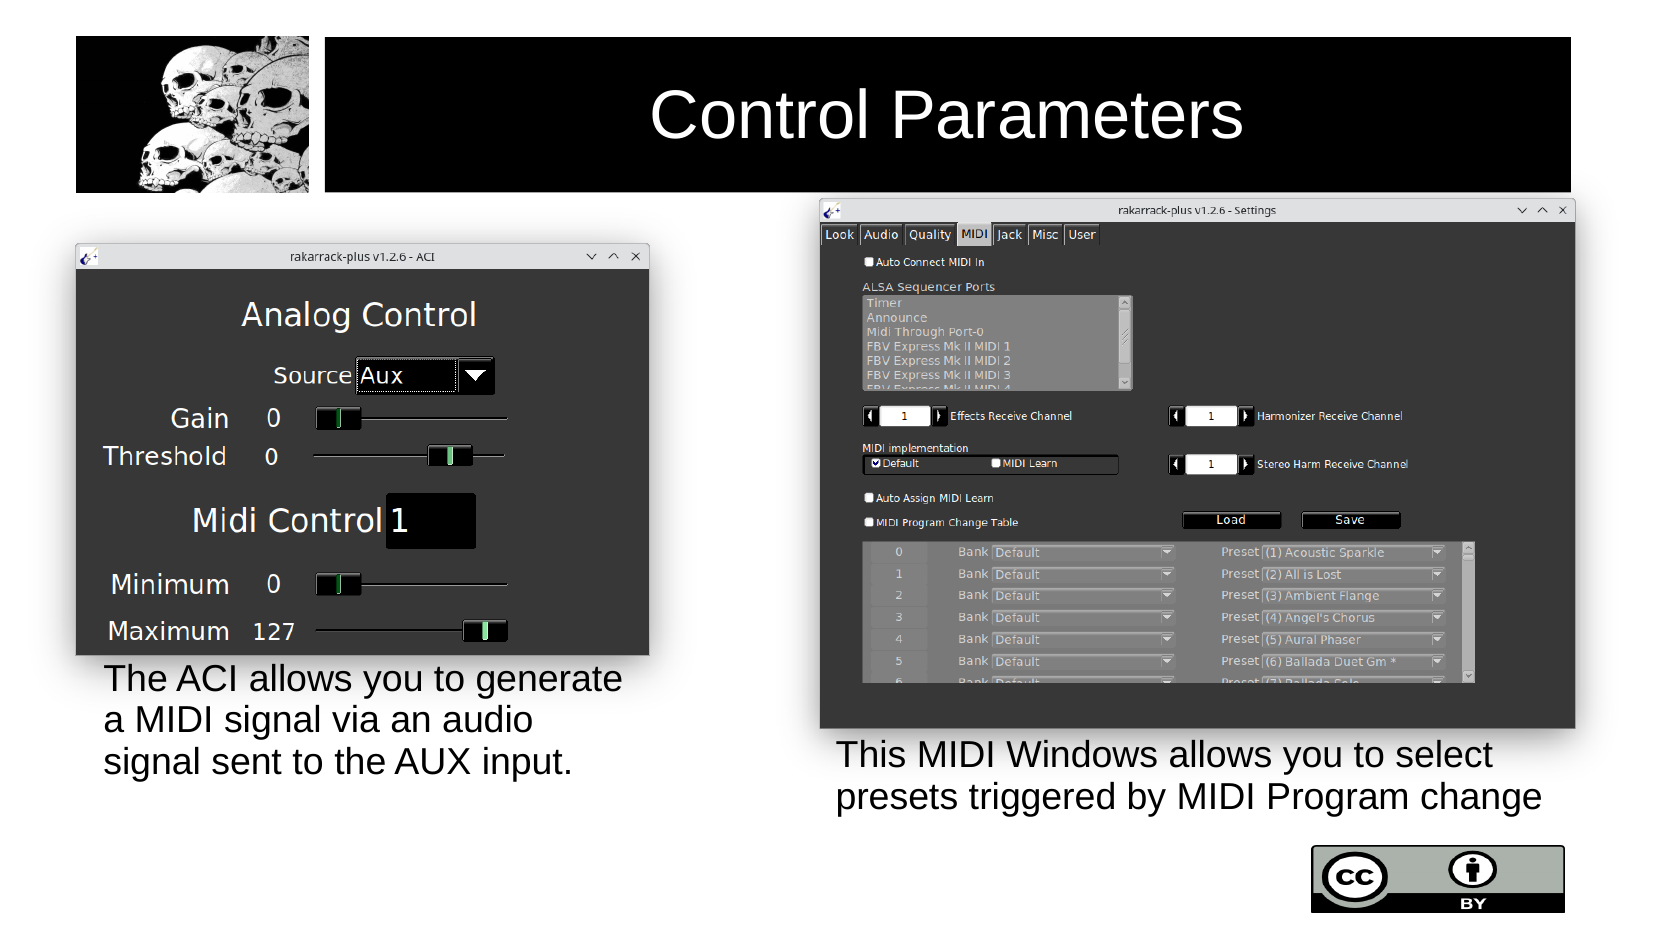

# Control Parameters
The ACI allows you to generate a MIDI signal via an audio signal sent to the AUX input.
This MIDI Windows allows you to select presets triggered by MIDI Program change